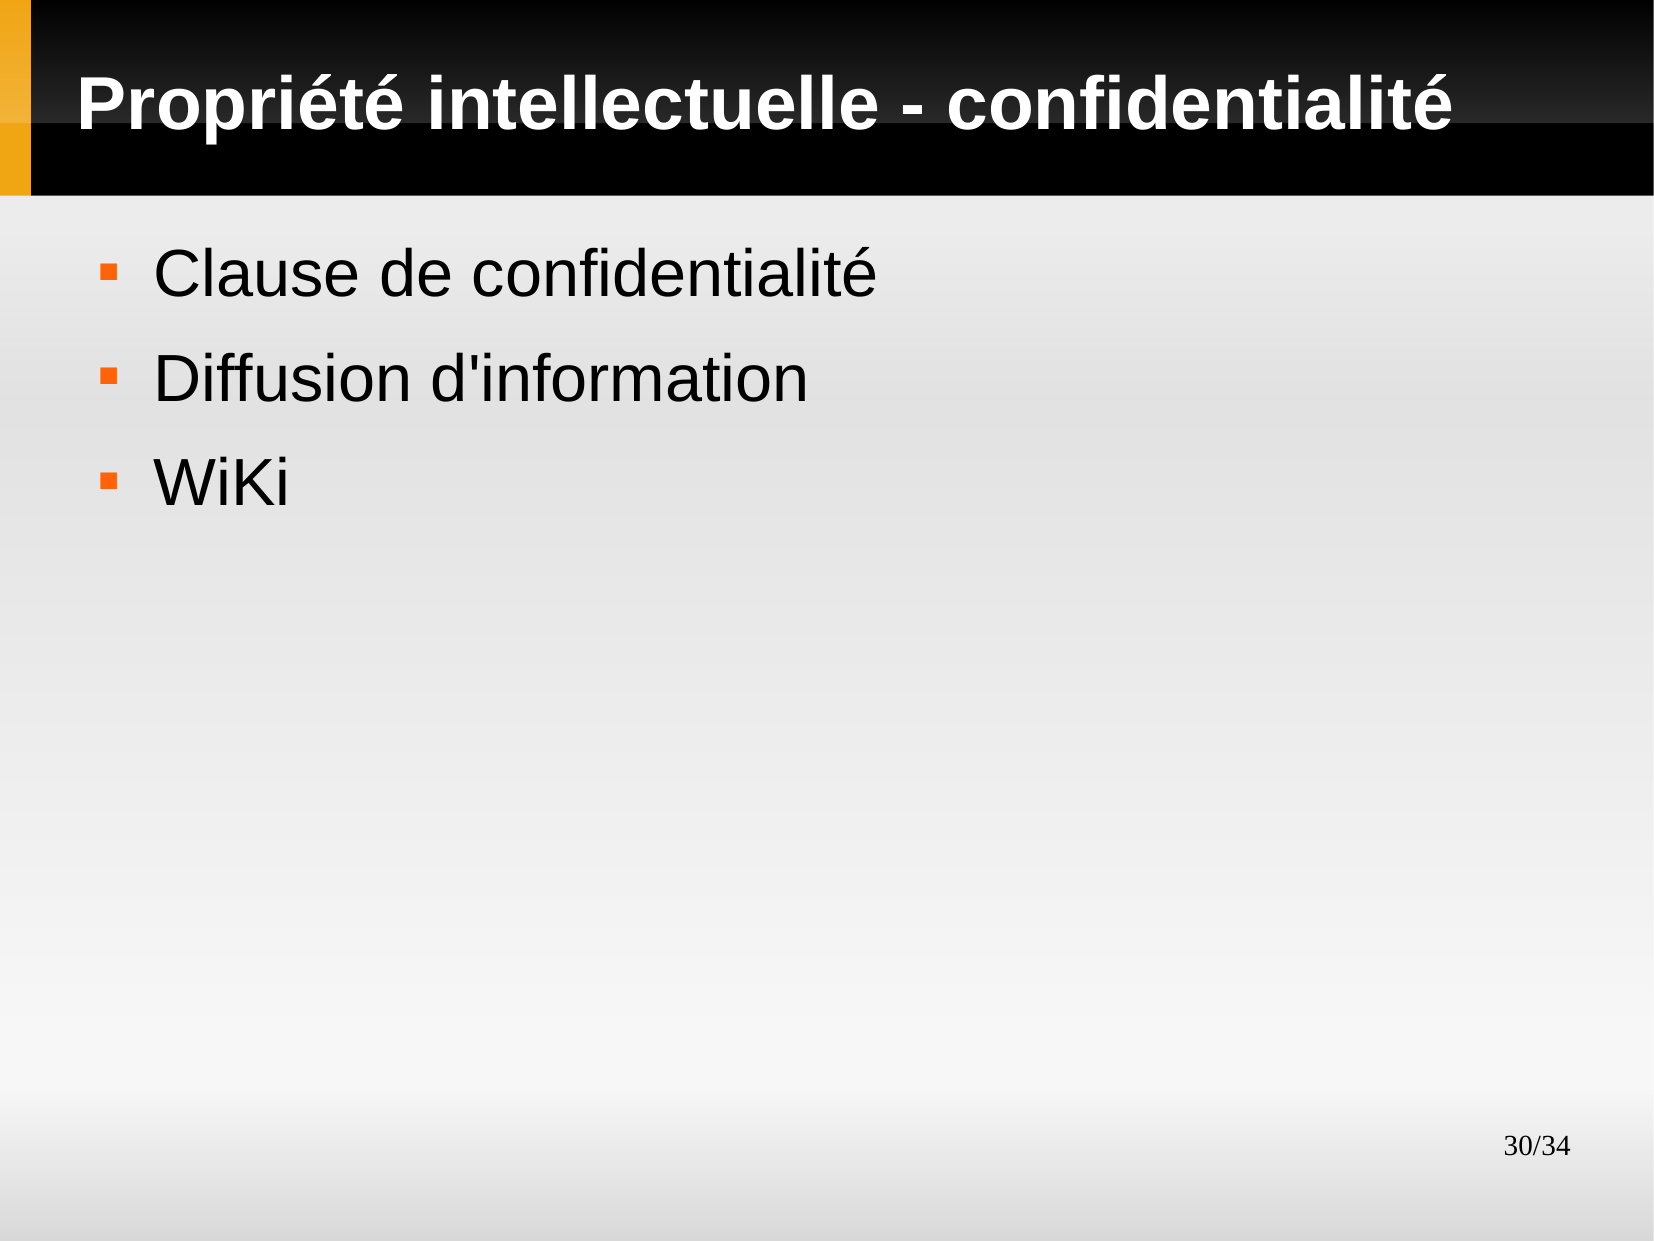

# Propriété intellectuelle - confidentialité
Clause de confidentialité
Diffusion d'information
WiKi
30